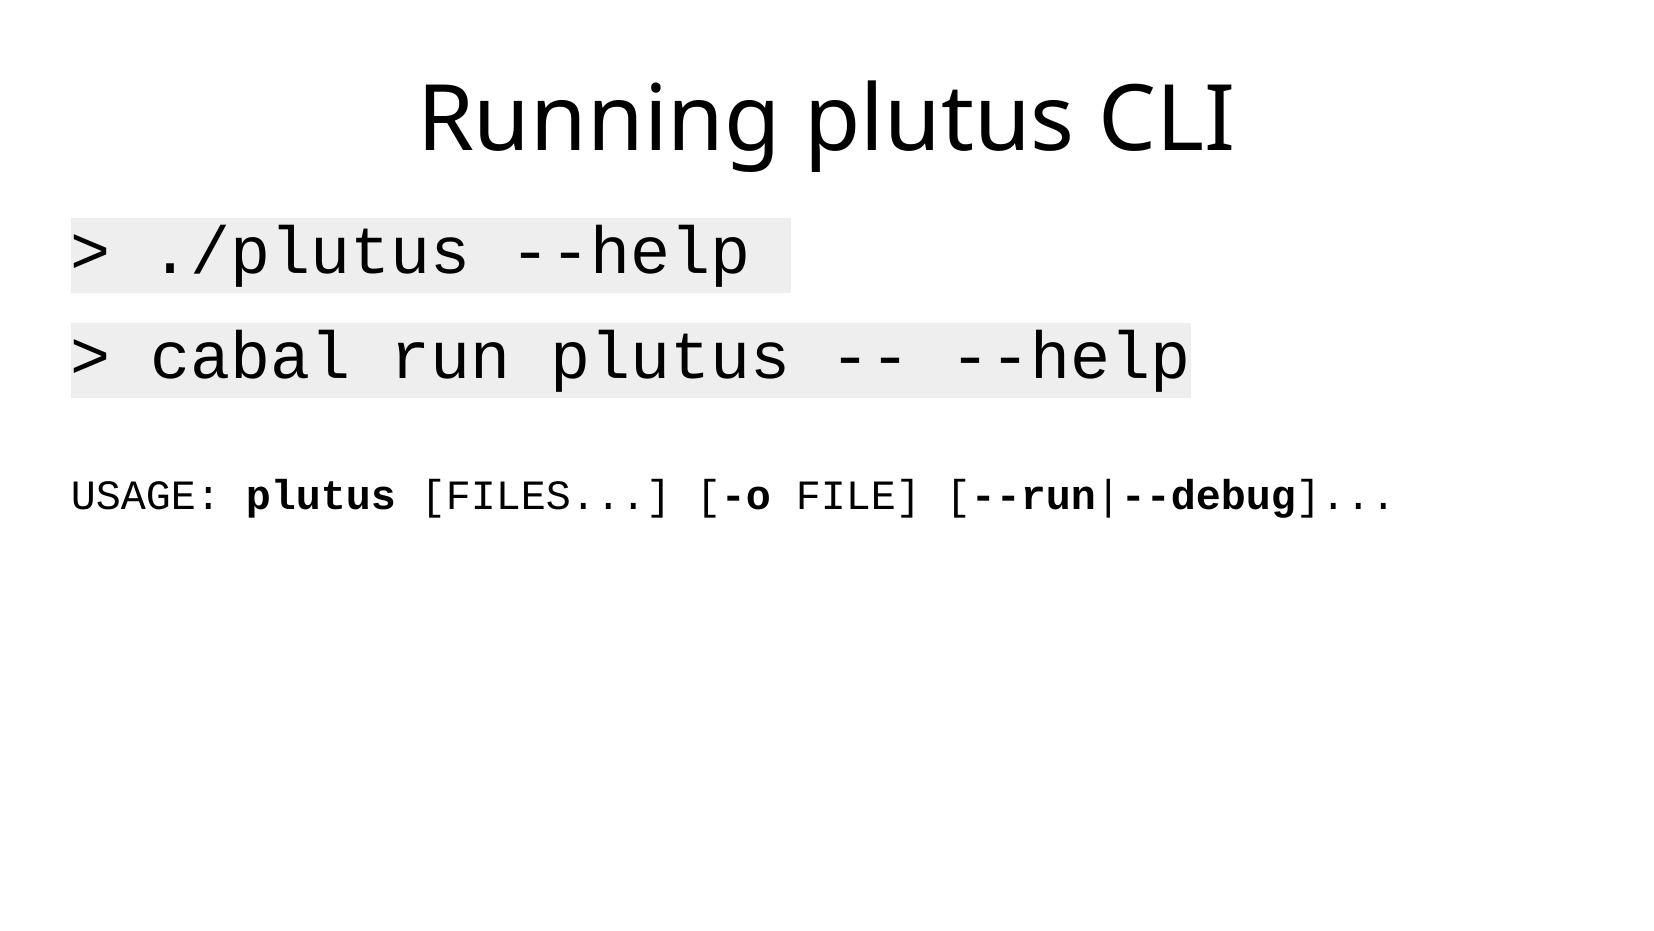

# Running plutus CLI
> ./plutus --help
> cabal run plutus -- --help
USAGE: plutus [FILES...] [-o FILE] [--run|--debug]...